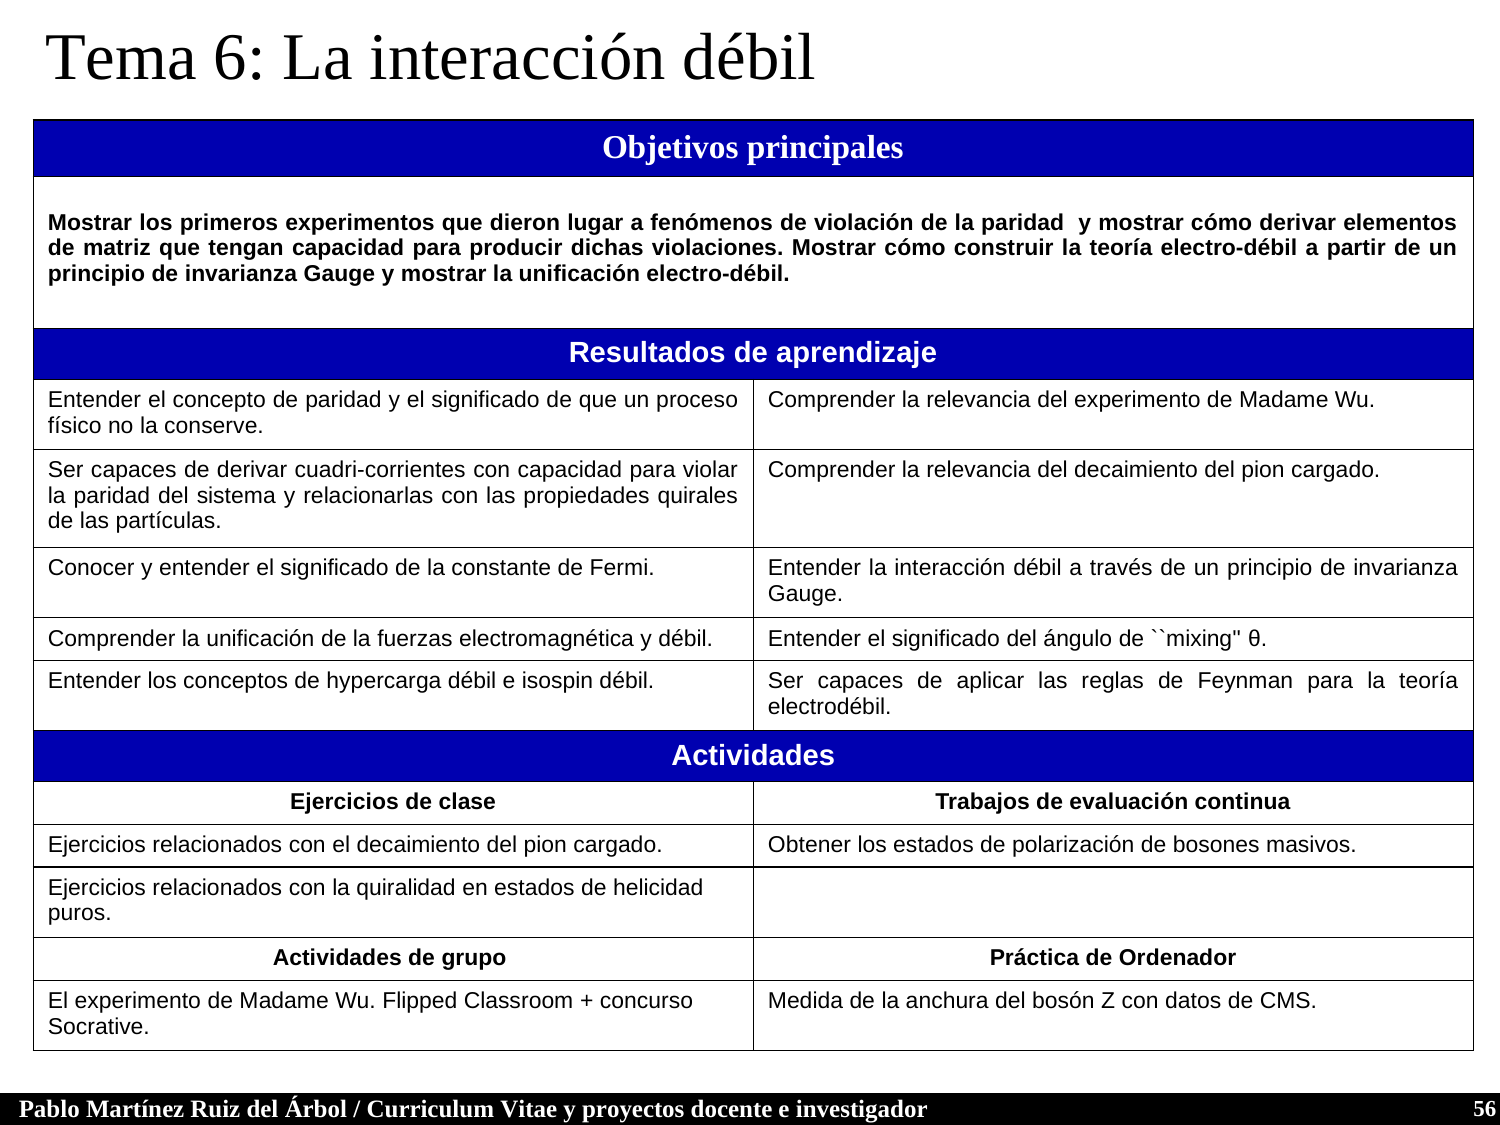

Tema 6: La interacción débil
| Objetivos principales | |
| --- | --- |
| Mostrar los primeros experimentos que dieron lugar a fenómenos de violación de la paridad y mostrar cómo derivar elementos de matriz que tengan capacidad para producir dichas violaciones. Mostrar cómo construir la teoría electro-débil a partir de un principio de invarianza Gauge y mostrar la unificación electro-débil. | |
| Resultados de aprendizaje | |
| Entender el concepto de paridad y el significado de que un proceso físico no la conserve. | Comprender la relevancia del experimento de Madame Wu. |
| Ser capaces de derivar cuadri-corrientes con capacidad para violar la paridad del sistema y relacionarlas con las propiedades quirales de las partículas. | Comprender la relevancia del decaimiento del pion cargado. |
| Conocer y entender el significado de la constante de Fermi. | Entender la interacción débil a través de un principio de invarianza Gauge. |
| Comprender la unificación de la fuerzas electromagnética y débil. | Entender el significado del ángulo de ``mixing'' θ. |
| Entender los conceptos de hypercarga débil e isospin débil. | Ser capaces de aplicar las reglas de Feynman para la teoría electrodébil. |
| Actividades | |
| Ejercicios de clase | Trabajos de evaluación continua |
| Ejercicios relacionados con el decaimiento del pion cargado. | Obtener los estados de polarización de bosones masivos. |
| Ejercicios relacionados con la quiralidad en estados de helicidad puros. | |
| Actividades de grupo | Práctica de Ordenador |
| El experimento de Madame Wu. Flipped Classroom + concurso Socrative. | Medida de la anchura del bosón Z con datos de CMS. |
56